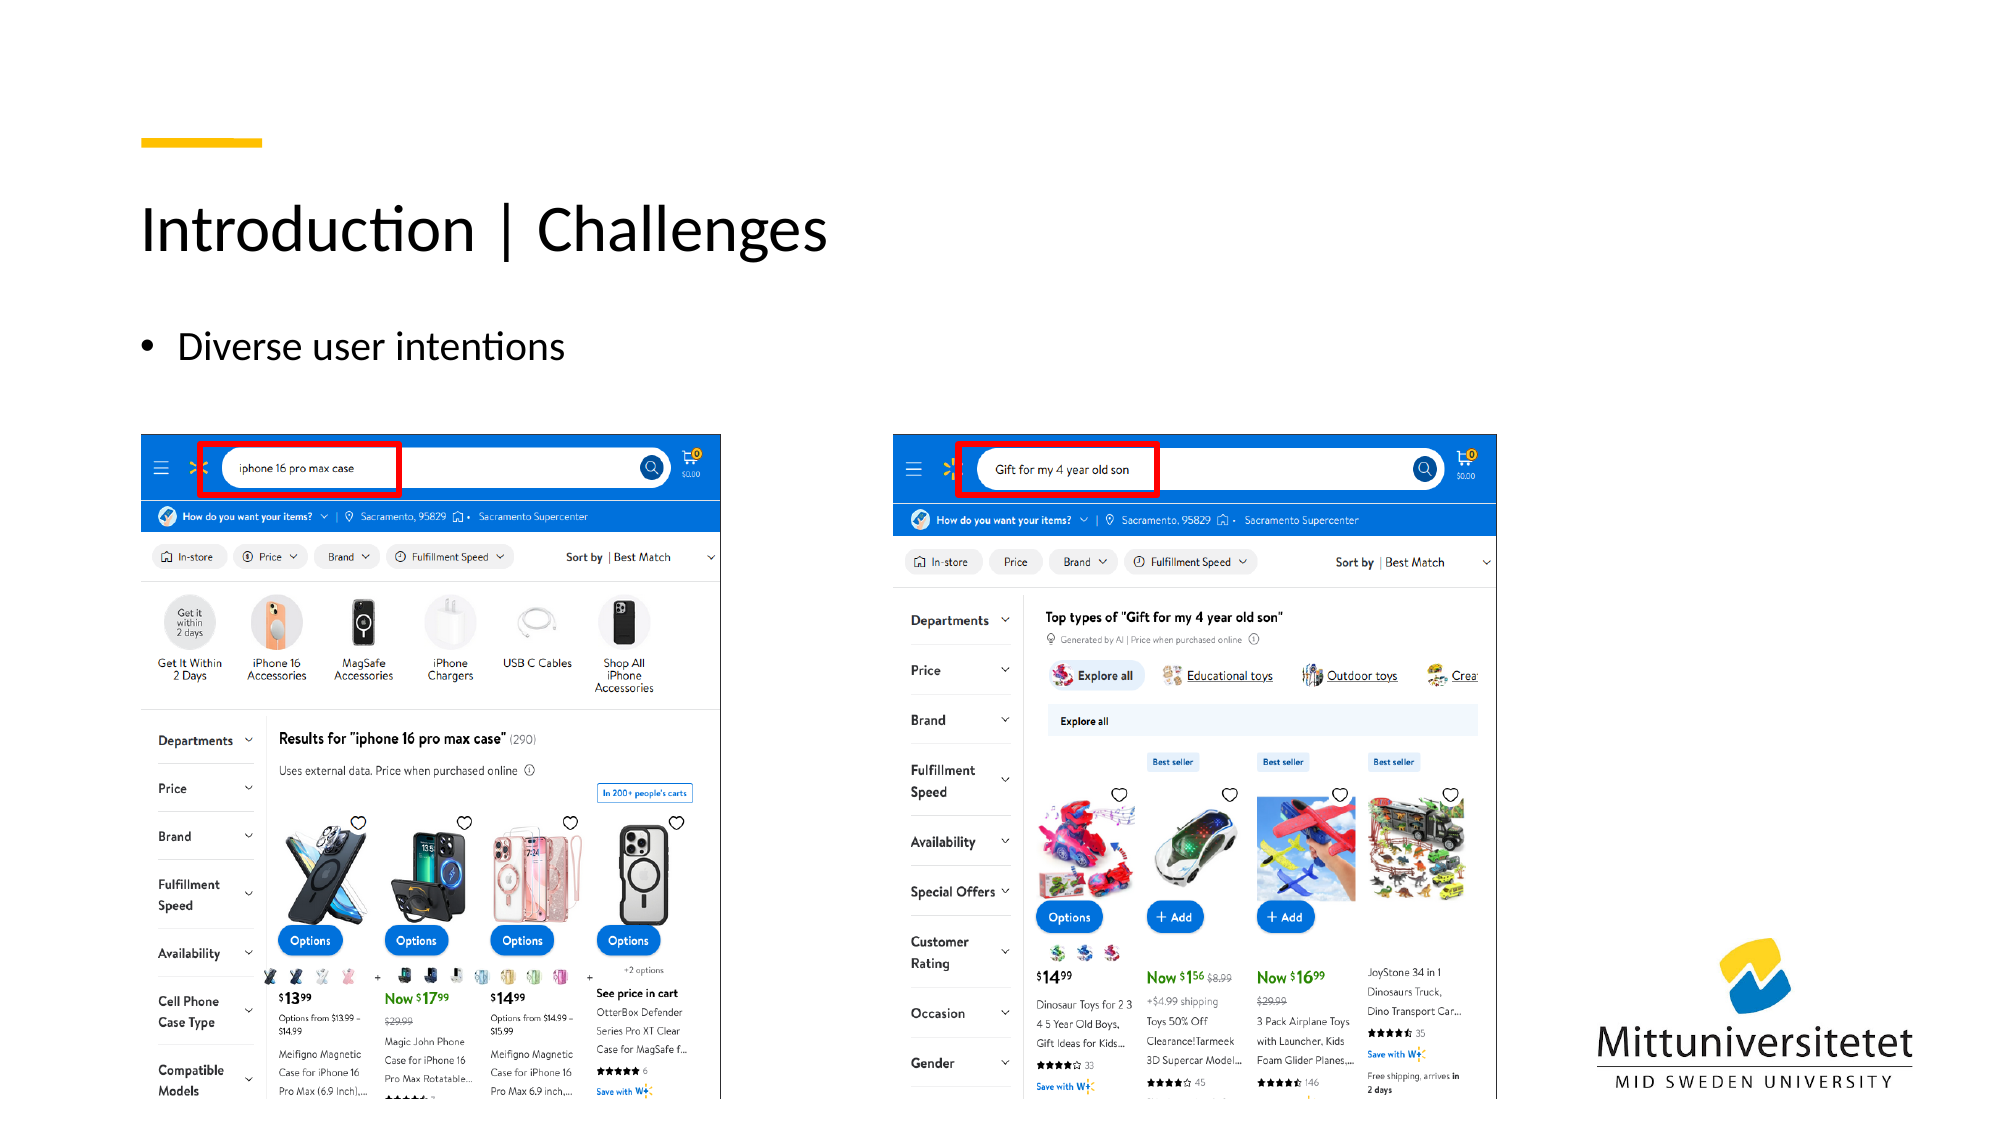

# Introduction | Challenges
Diverse user intentions